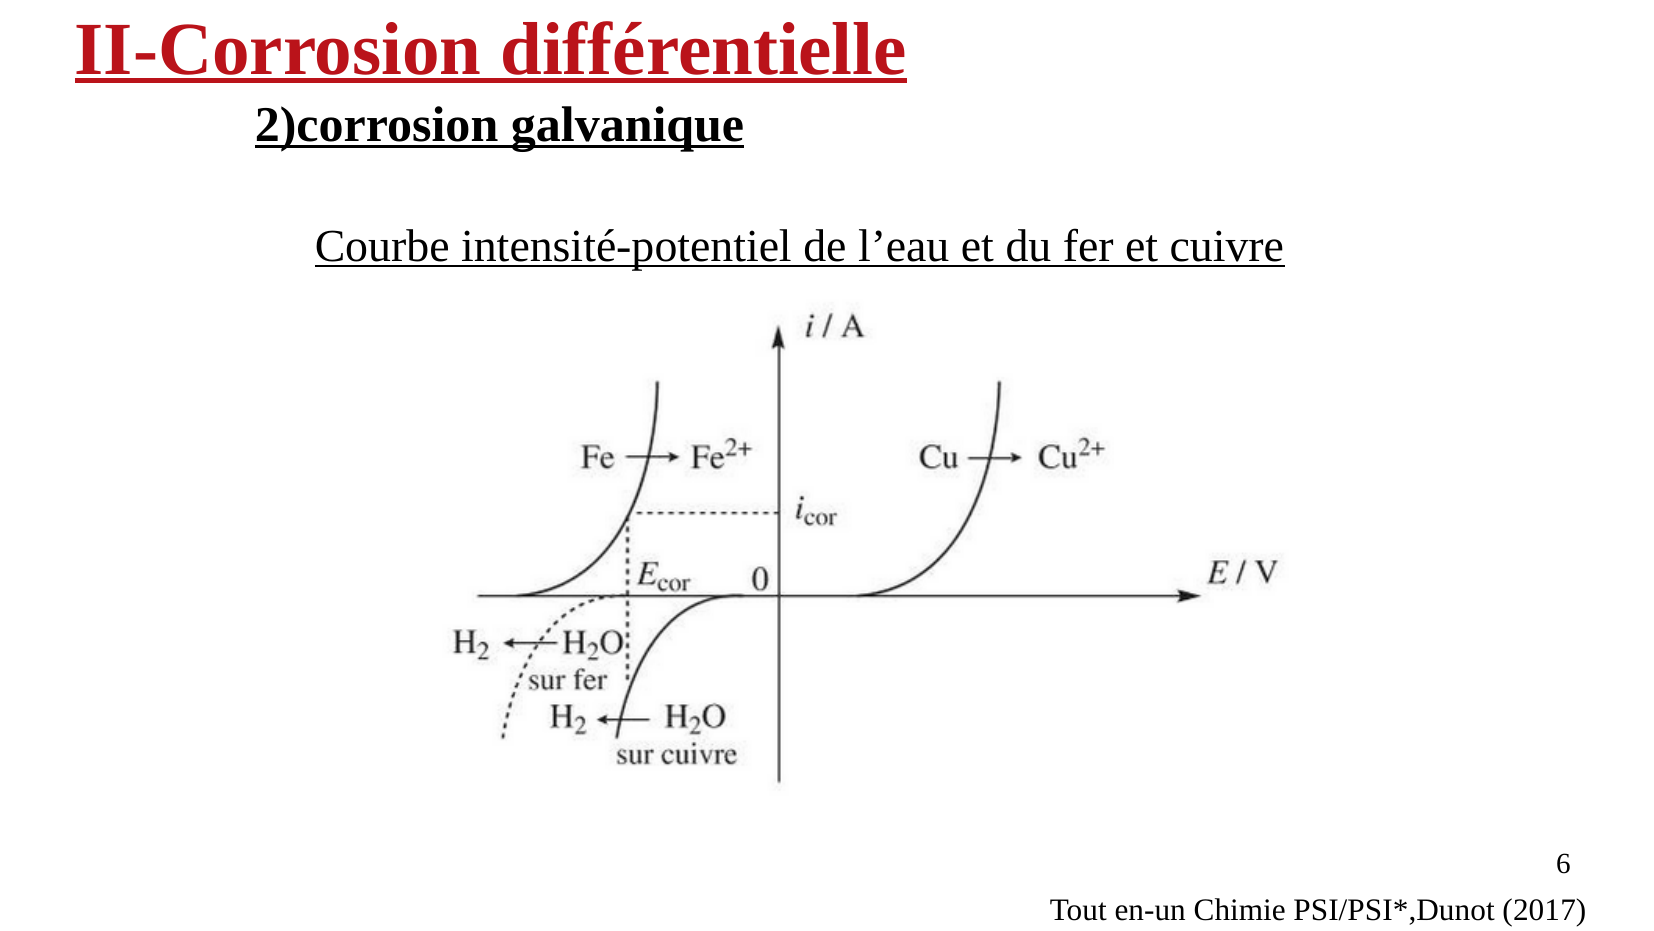

II-Corrosion différentielle
2)corrosion galvanique
Courbe intensité-potentiel de l’eau et du fer et cuivre
6
Tout en-un Chimie PSI/PSI*,Dunot (2017)